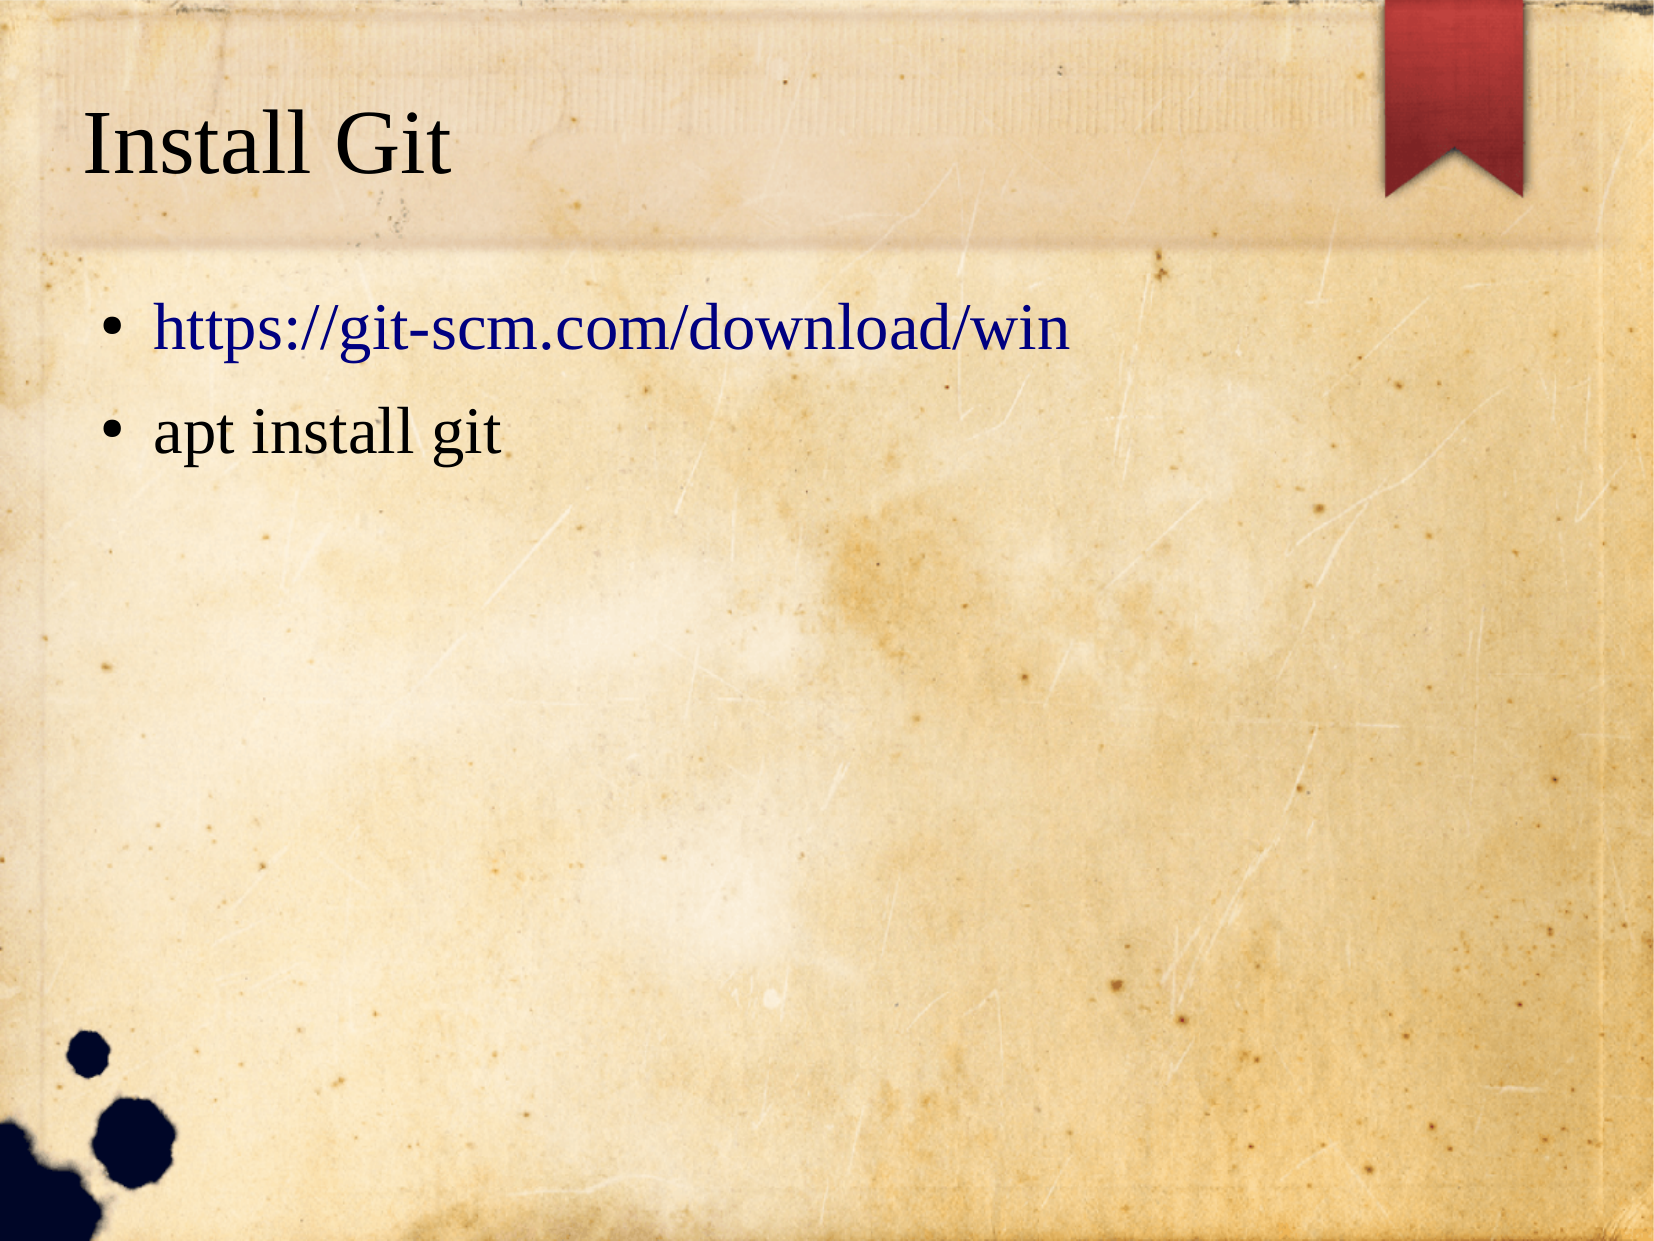

# Install Git
https://git-scm.com/download/win
apt install git